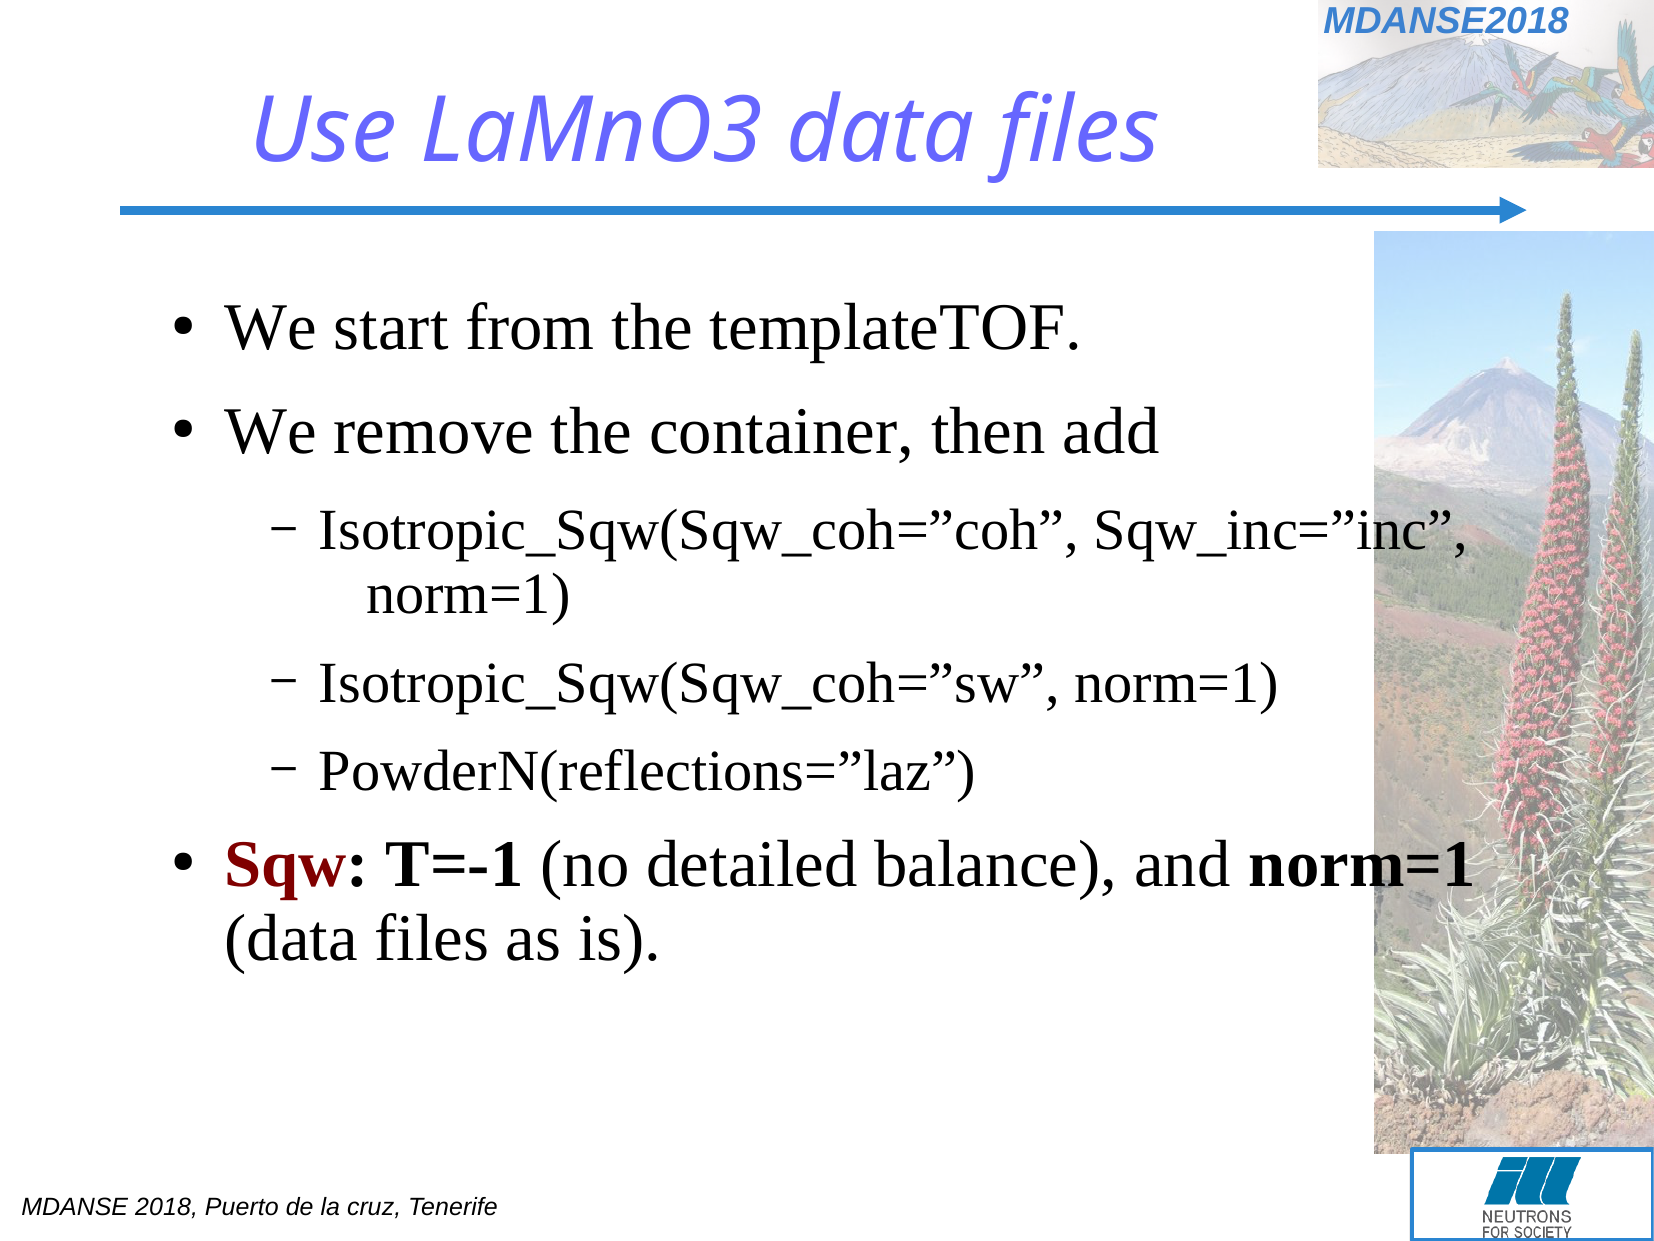

# Use LaMnO3 data files
We start from the templateTOF.
We remove the container, then add
Isotropic_Sqw(Sqw_coh=”coh”, Sqw_inc=”inc”, norm=1)
Isotropic_Sqw(Sqw_coh=”sw”, norm=1)
PowderN(reflections=”laz”)
Sqw: T=-1 (no detailed balance), and norm=1 (data files as is).